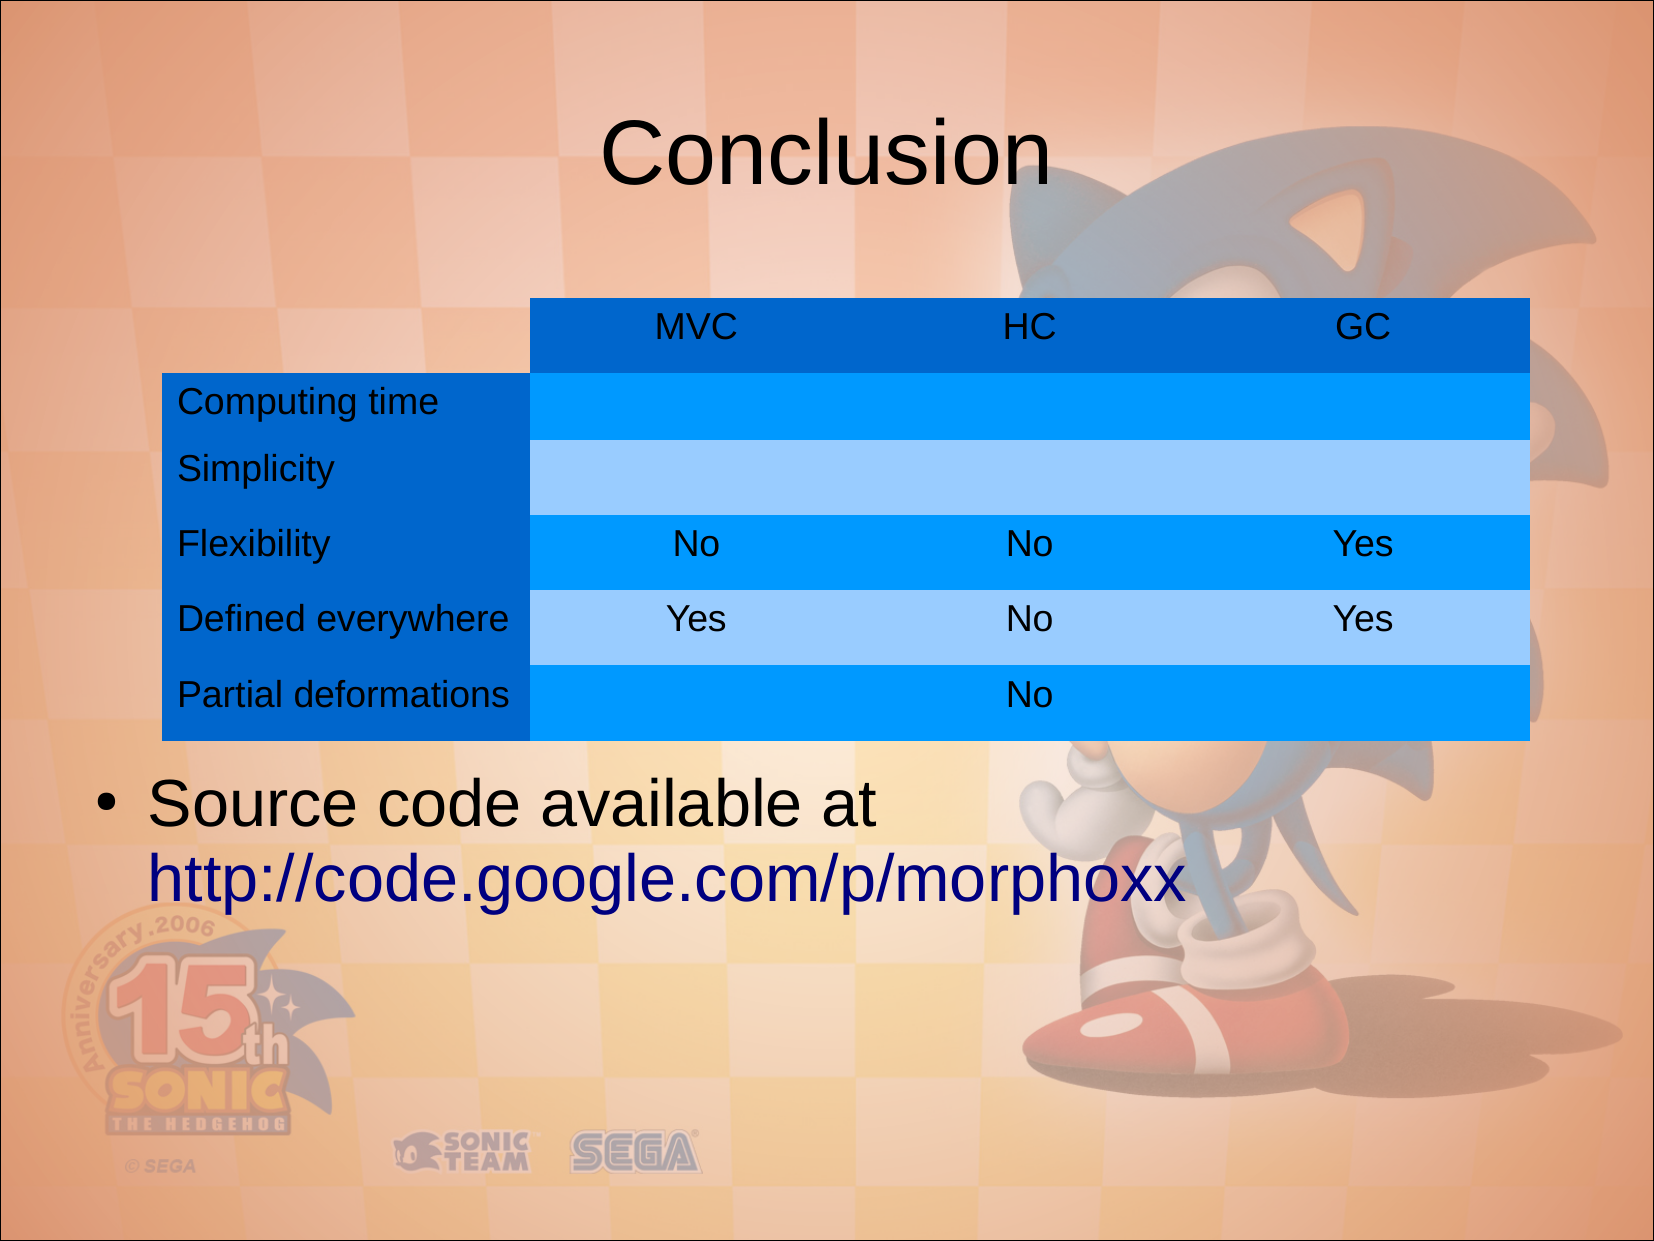

# Conclusion
| | MVC | HC | GC |
| --- | --- | --- | --- |
| Computing time | | | |
| Simplicity | | | |
| Flexibility | No | No | Yes |
| Defined everywhere | Yes | No | Yes |
| Partial deformations | | No | |
Source code available at http://code.google.com/p/morphoxx